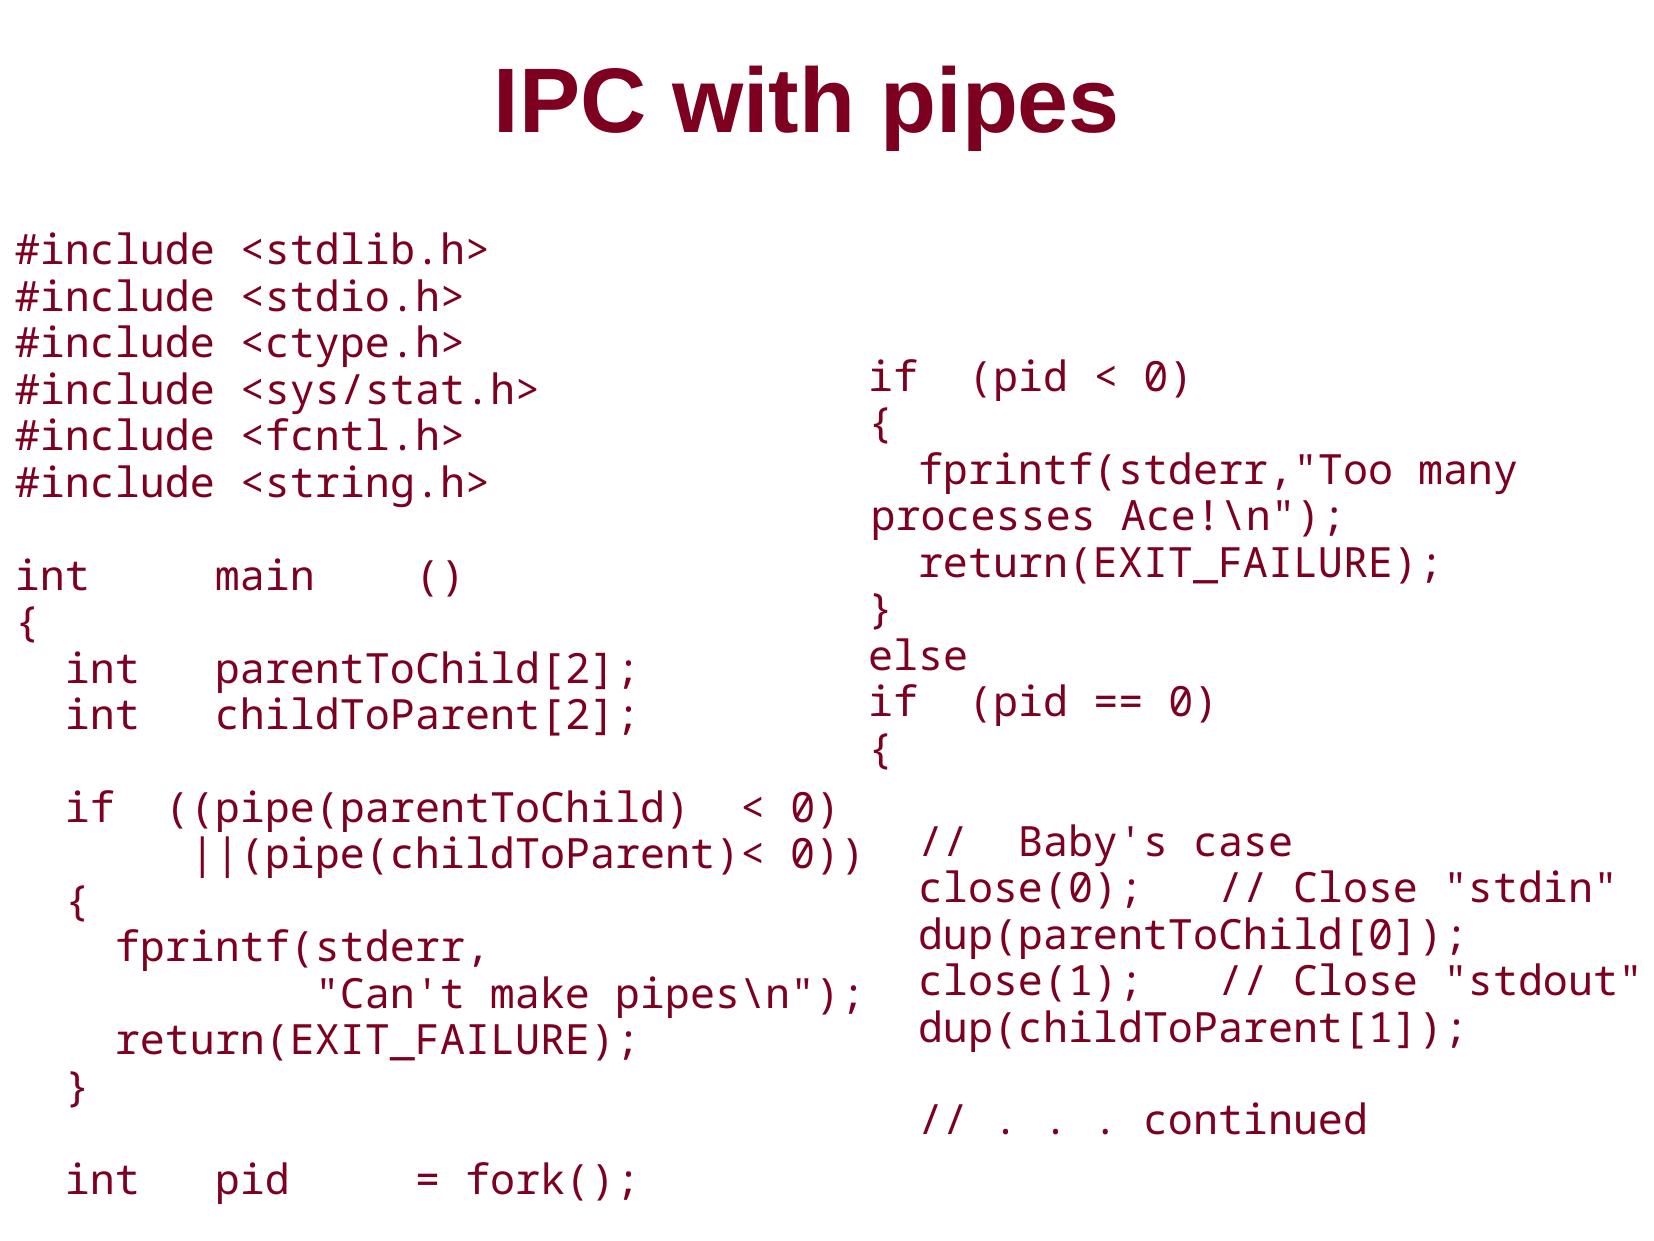

# IPC with pipes
#include <stdlib.h>
#include <stdio.h>
#include <ctype.h>
#include <sys/stat.h>
#include <fcntl.h>
#include <string.h>
int main ()
{
 int parentToChild[2];
 int childToParent[2];
 if ((pipe(parentToChild) < 0)
 ||(pipe(childToParent)< 0))
 {
 fprintf(stderr,
 "Can't make pipes\n");
 return(EXIT_FAILURE);
 }
 int pid = fork();
 if (pid < 0)
 {
 fprintf(stderr,"Too many processes Ace!\n");
 return(EXIT_FAILURE);
 }
 else
 if (pid == 0)
 {
 // Baby's case
 close(0); // Close "stdin"
 dup(parentToChild[0]);
 close(1); // Close "stdout"
 dup(childToParent[1]);
 // . . . continued